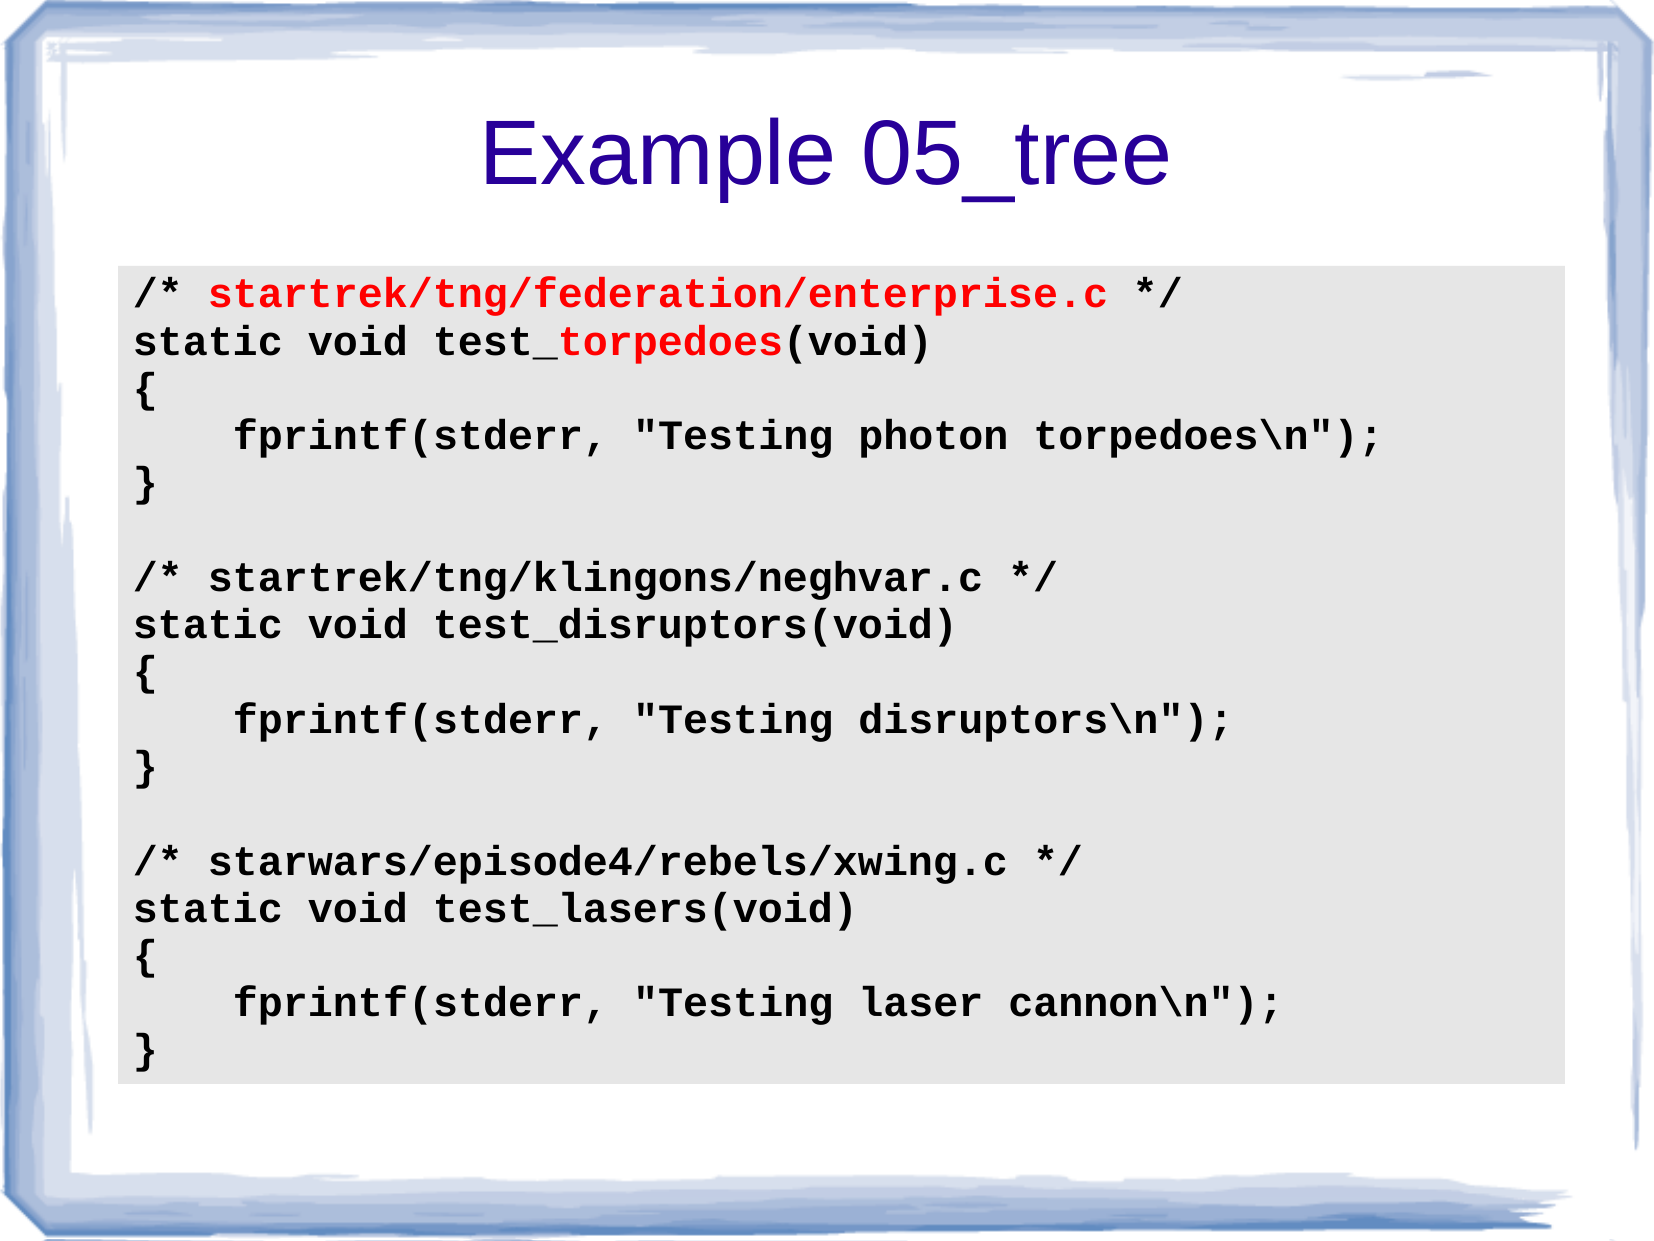

# Example 05_tree
/* startrek/tng/federation/enterprise.c */
static void test_torpedoes(void)
{
 fprintf(stderr, "Testing photon torpedoes\n");
}
/* startrek/tng/klingons/neghvar.c */
static void test_disruptors(void)
{
 fprintf(stderr, "Testing disruptors\n");
}
/* starwars/episode4/rebels/xwing.c */
static void test_lasers(void)
{
 fprintf(stderr, "Testing laser cannon\n");
}